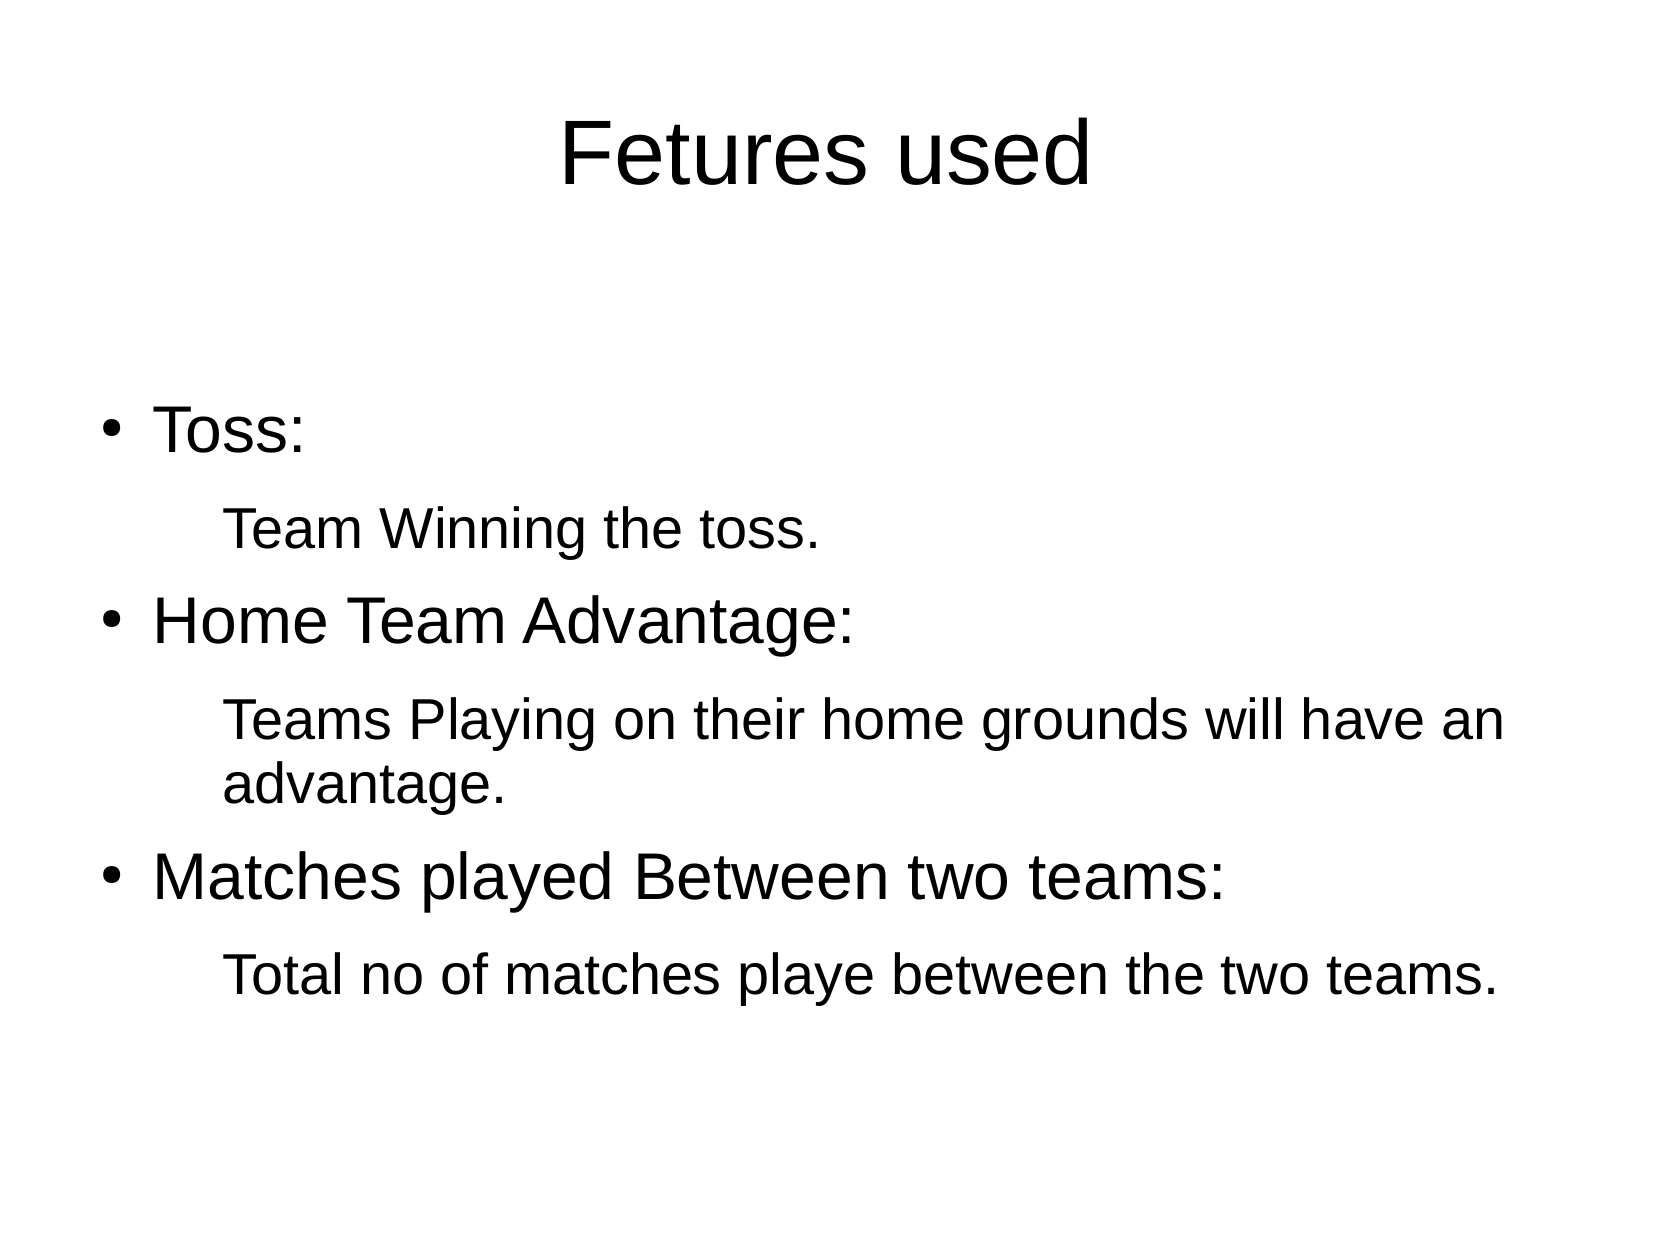

# Fetures used
Toss:
Team Winning the toss.
Home Team Advantage:
Teams Playing on their home grounds will have an advantage.
Matches played Between two teams:
Total no of matches playe between the two teams.